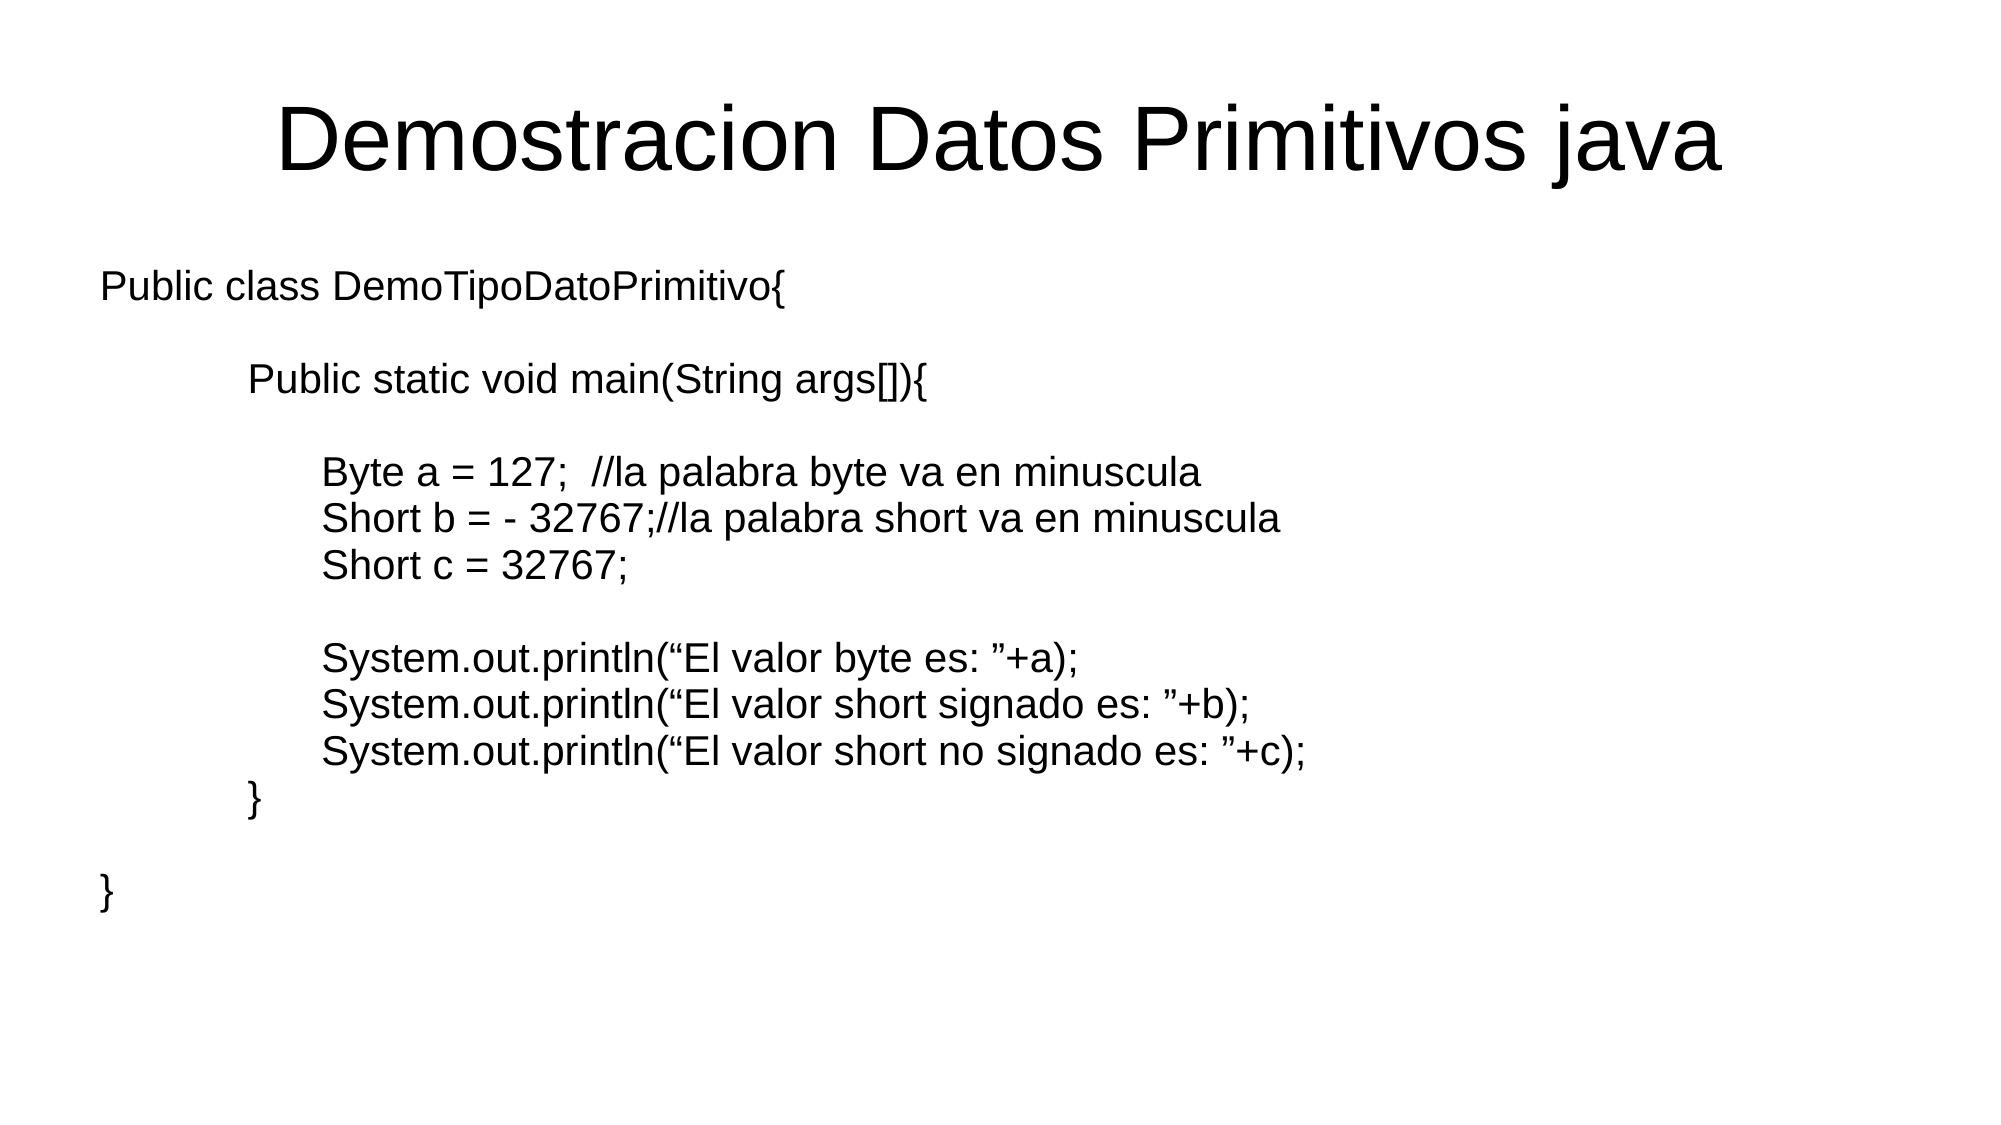

# Demostracion Datos Primitivos java
Public class DemoTipoDatoPrimitivo{
		Public static void main(String args[]){
			Byte a = 127; //la palabra byte va en minuscula
			Short b = - 32767;//la palabra short va en minuscula
			Short c = 32767;
			System.out.println(“El valor byte es: ”+a);
			System.out.println(“El valor short signado es: ”+b);
			System.out.println(“El valor short no signado es: ”+c);
		}
}